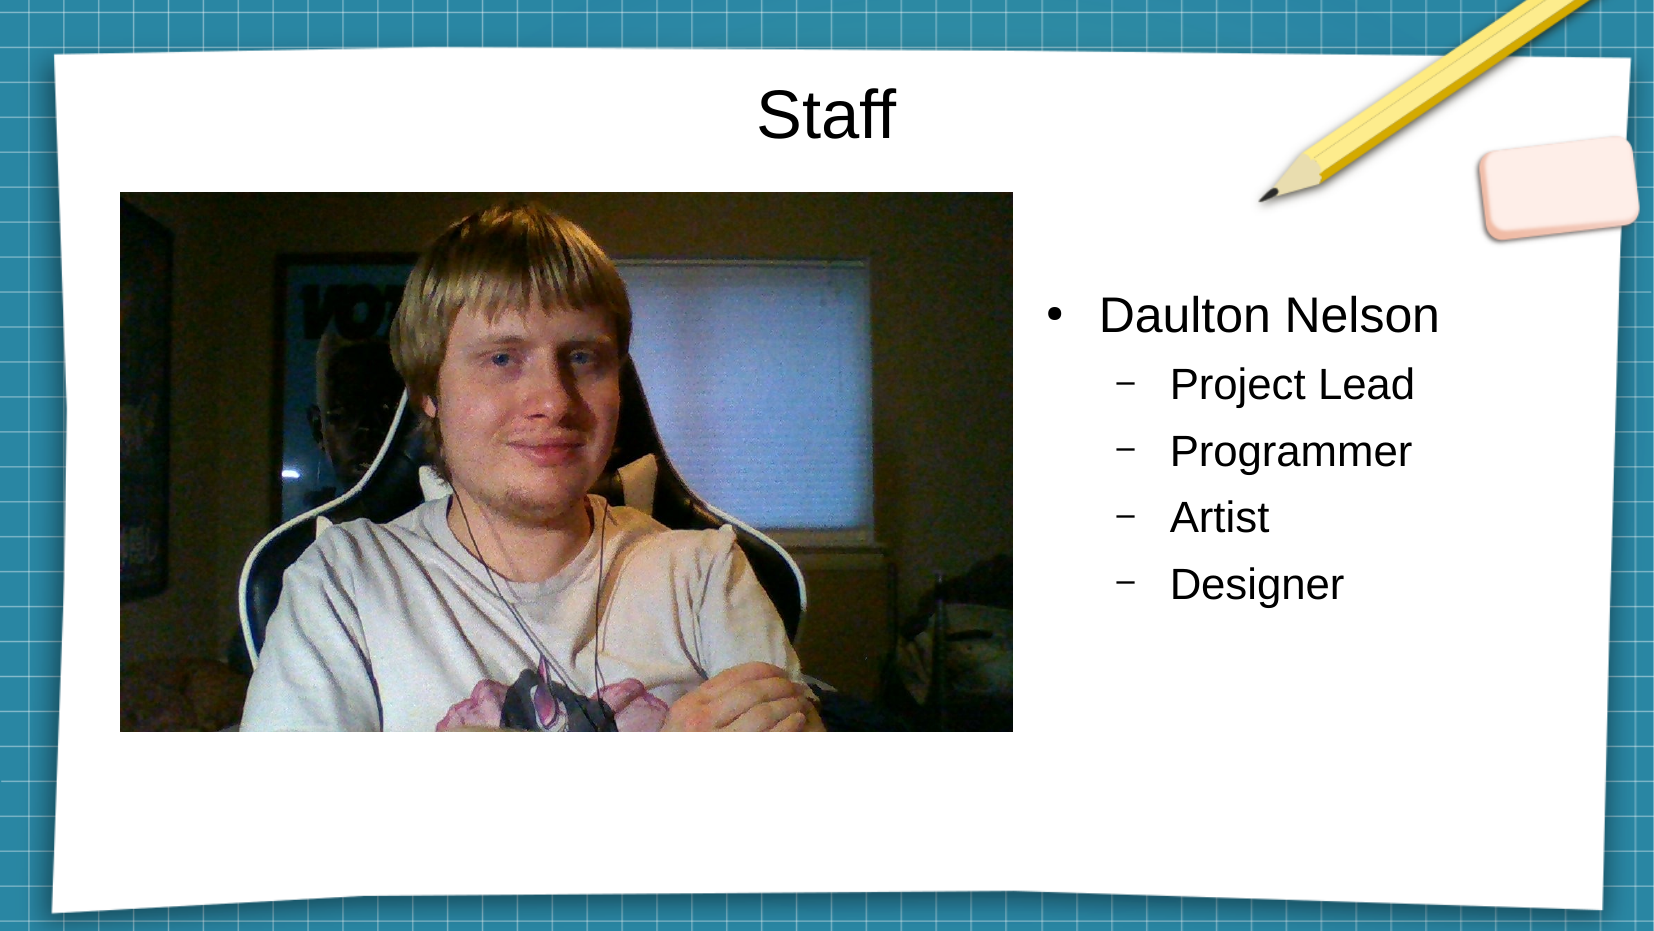

# Staff
Daulton Nelson
Project Lead
Programmer
Artist
Designer